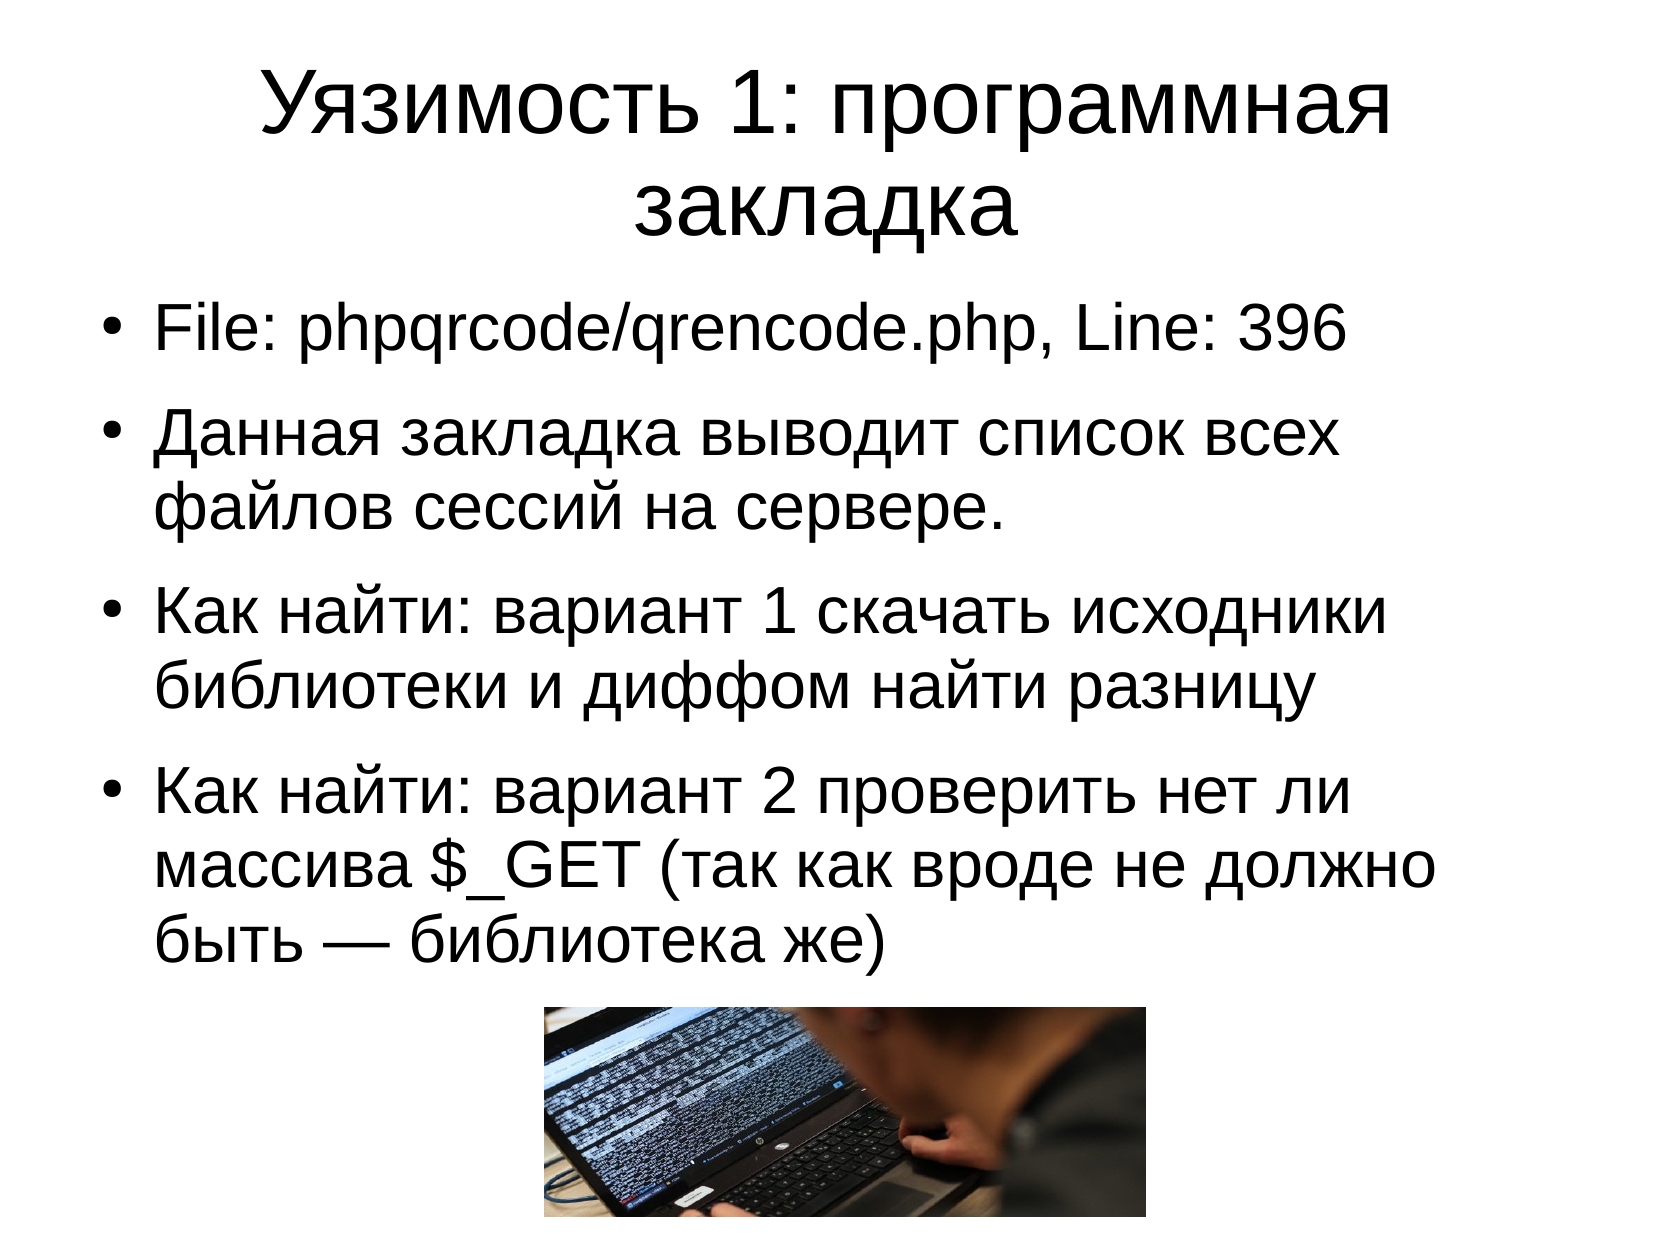

# Уязимость 1: программная закладка
File: phpqrcode/qrencode.php, Line: 396
Данная закладка выводит список всех файлов сессий на сервере.
Как найти: вариант 1 скачать исходники библиотеки и диффом найти разницу
Как найти: вариант 2 проверить нет ли массива $_GET (так как вроде не должно быть — библиотека же)